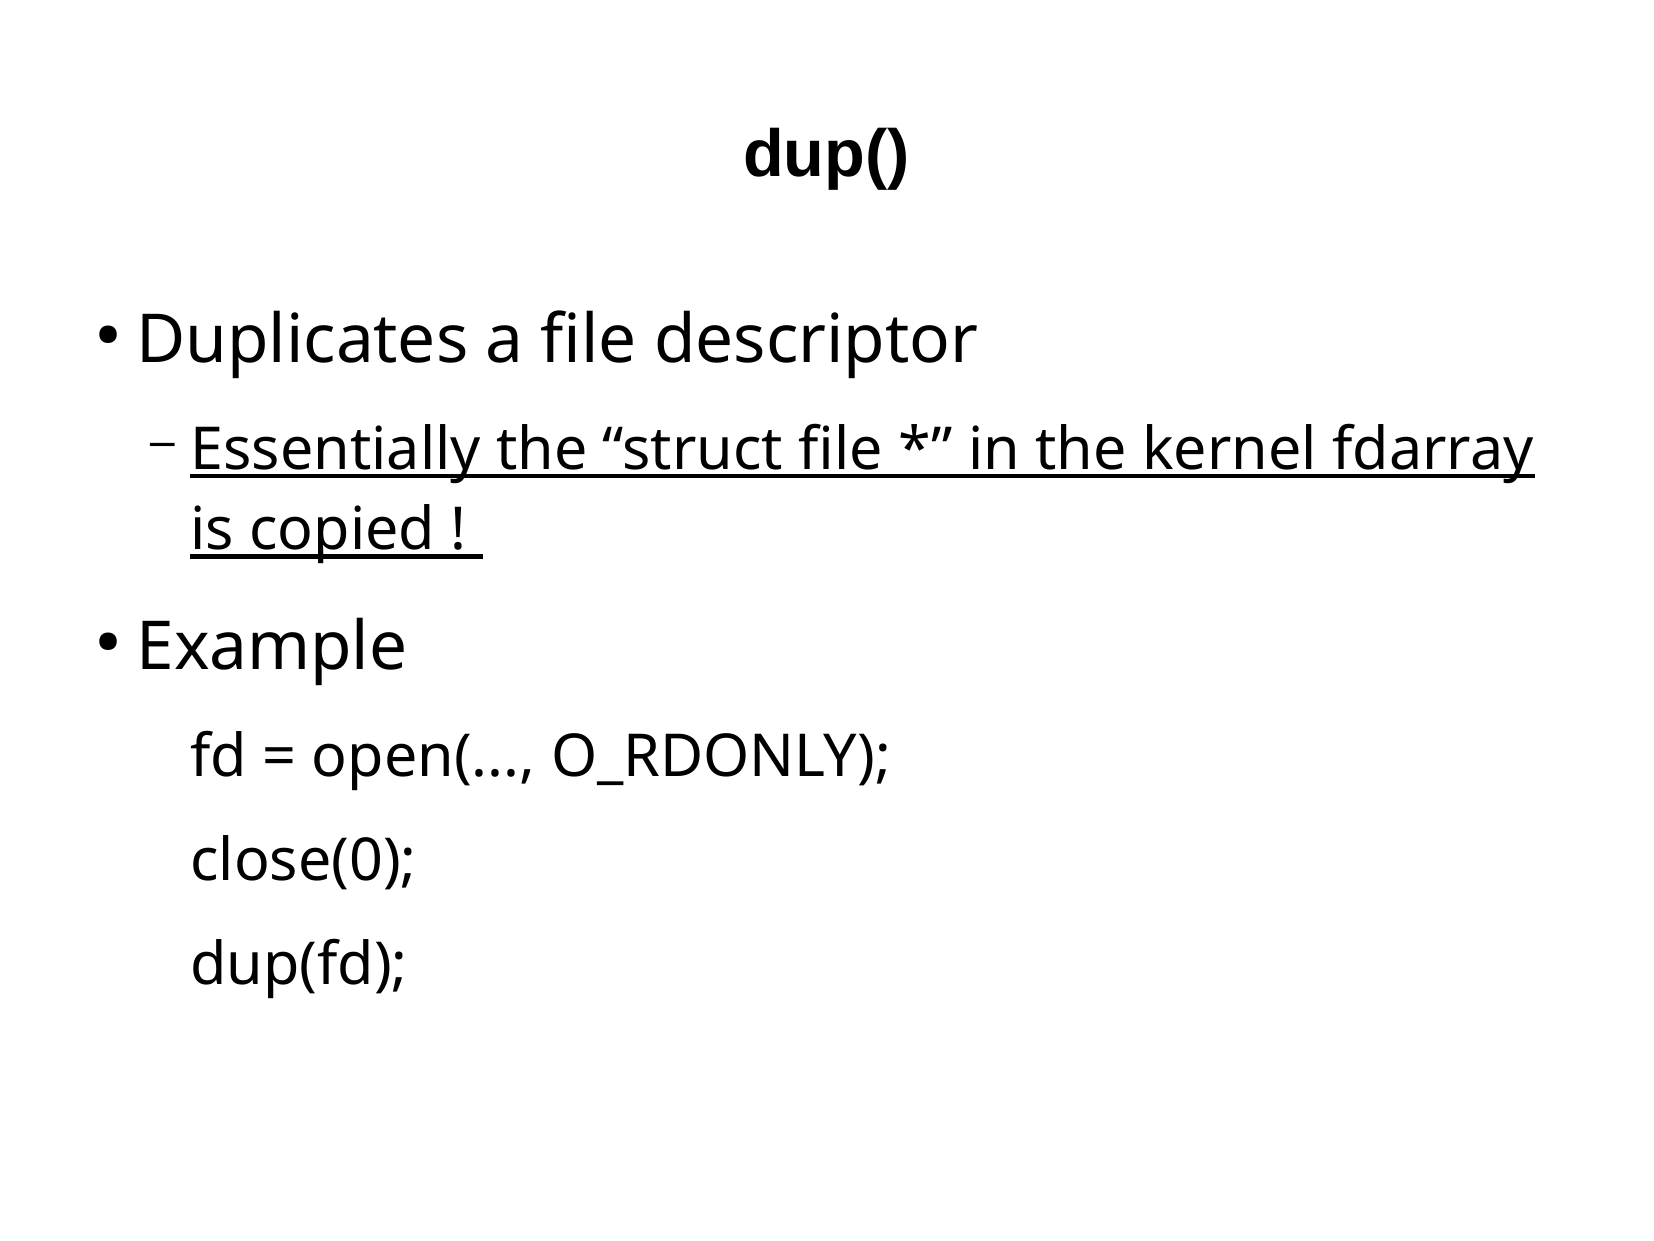

# dup()
Duplicates a file descriptor
Essentially the “struct file *” in the kernel fdarray is copied !
Example
fd = open(..., O_RDONLY);
close(0);
dup(fd);